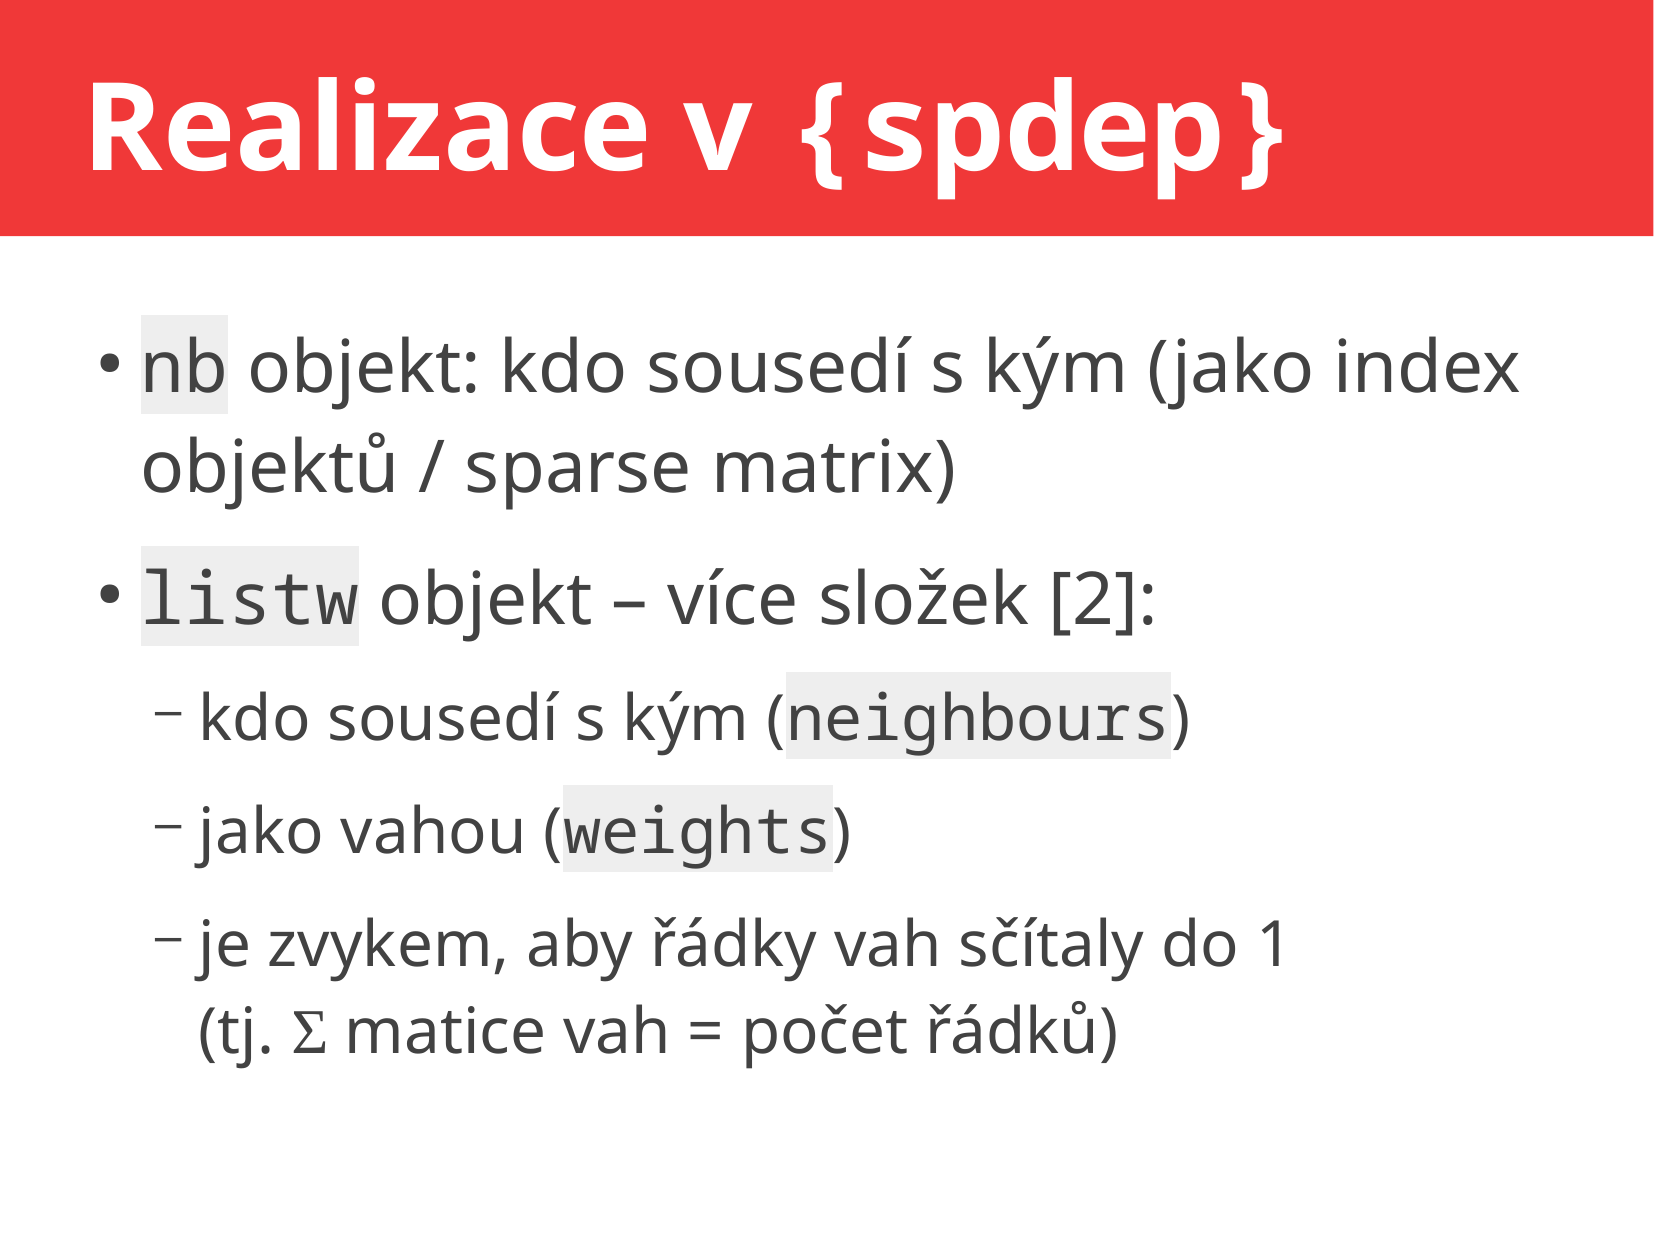

# Realizace v {spdep}
nb objekt: kdo sousedí s kým (jako index objektů / sparse matrix)
listw objekt – více složek [2]:
kdo sousedí s kým (neighbours)
jako vahou (weights)
je zvykem, aby řádky vah sčítaly do 1
(tj. Σ matice vah = počet řádků)